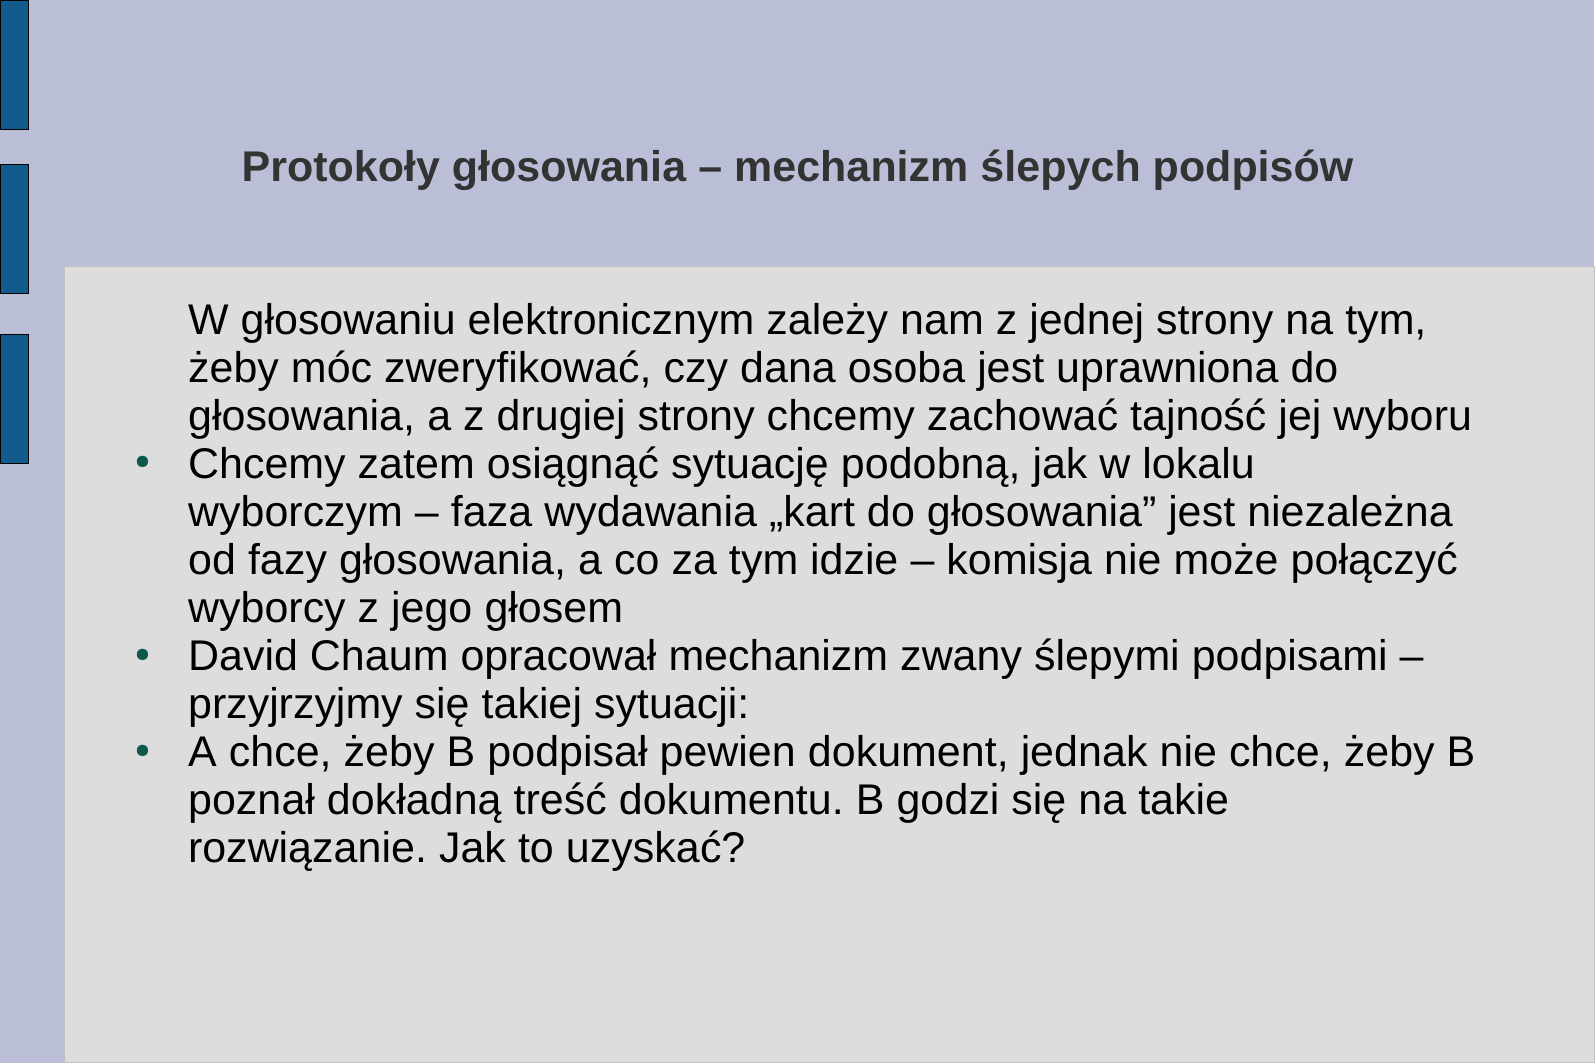

# Protokoły głosowania – mechanizm ślepych podpisów
W głosowaniu elektronicznym zależy nam z jednej strony na tym, żeby móc zweryfikować, czy dana osoba jest uprawniona do głosowania, a z drugiej strony chcemy zachować tajność jej wyboru
Chcemy zatem osiągnąć sytuację podobną, jak w lokalu wyborczym – faza wydawania „kart do głosowania” jest niezależna od fazy głosowania, a co za tym idzie – komisja nie może połączyć wyborcy z jego głosem
David Chaum opracował mechanizm zwany ślepymi podpisami – przyjrzyjmy się takiej sytuacji:
A chce, żeby B podpisał pewien dokument, jednak nie chce, żeby B poznał dokładną treść dokumentu. B godzi się na takie rozwiązanie. Jak to uzyskać?